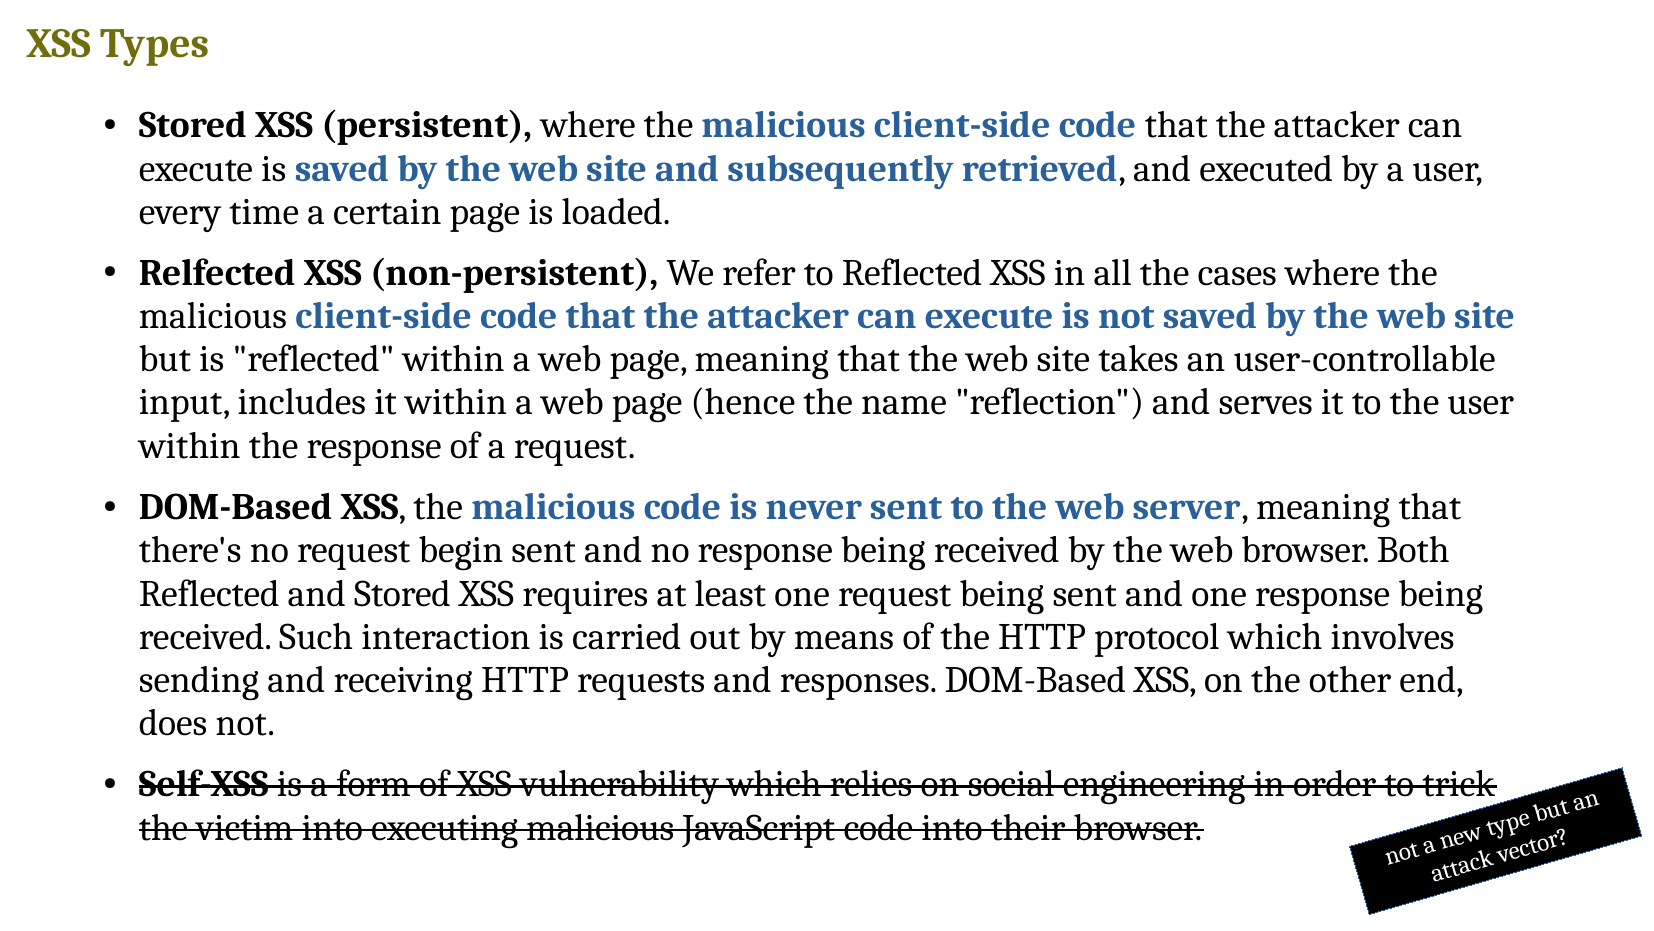

XSS Types
Stored XSS (persistent), where the malicious client-side code that the attacker can execute is saved by the web site and subsequently retrieved, and executed by a user, every time a certain page is loaded.
Relfected XSS (non-persistent), We refer to Reflected XSS in all the cases where the malicious client-side code that the attacker can execute is not saved by the web site but is "reflected" within a web page, meaning that the web site takes an user-controllable input, includes it within a web page (hence the name "reflection") and serves it to the user within the response of a request.
DOM-Based XSS, the malicious code is never sent to the web server, meaning that there's no request begin sent and no response being received by the web browser. Both Reflected and Stored XSS requires at least one request being sent and one response being received. Such interaction is carried out by means of the HTTP protocol which involves sending and receiving HTTP requests and responses. DOM-Based XSS, on the other end, does not.
Self-XSS is a form of XSS vulnerability which relies on social engineering in order to trick the victim into executing malicious JavaScript code into their browser.
not a new type but an attack vector?